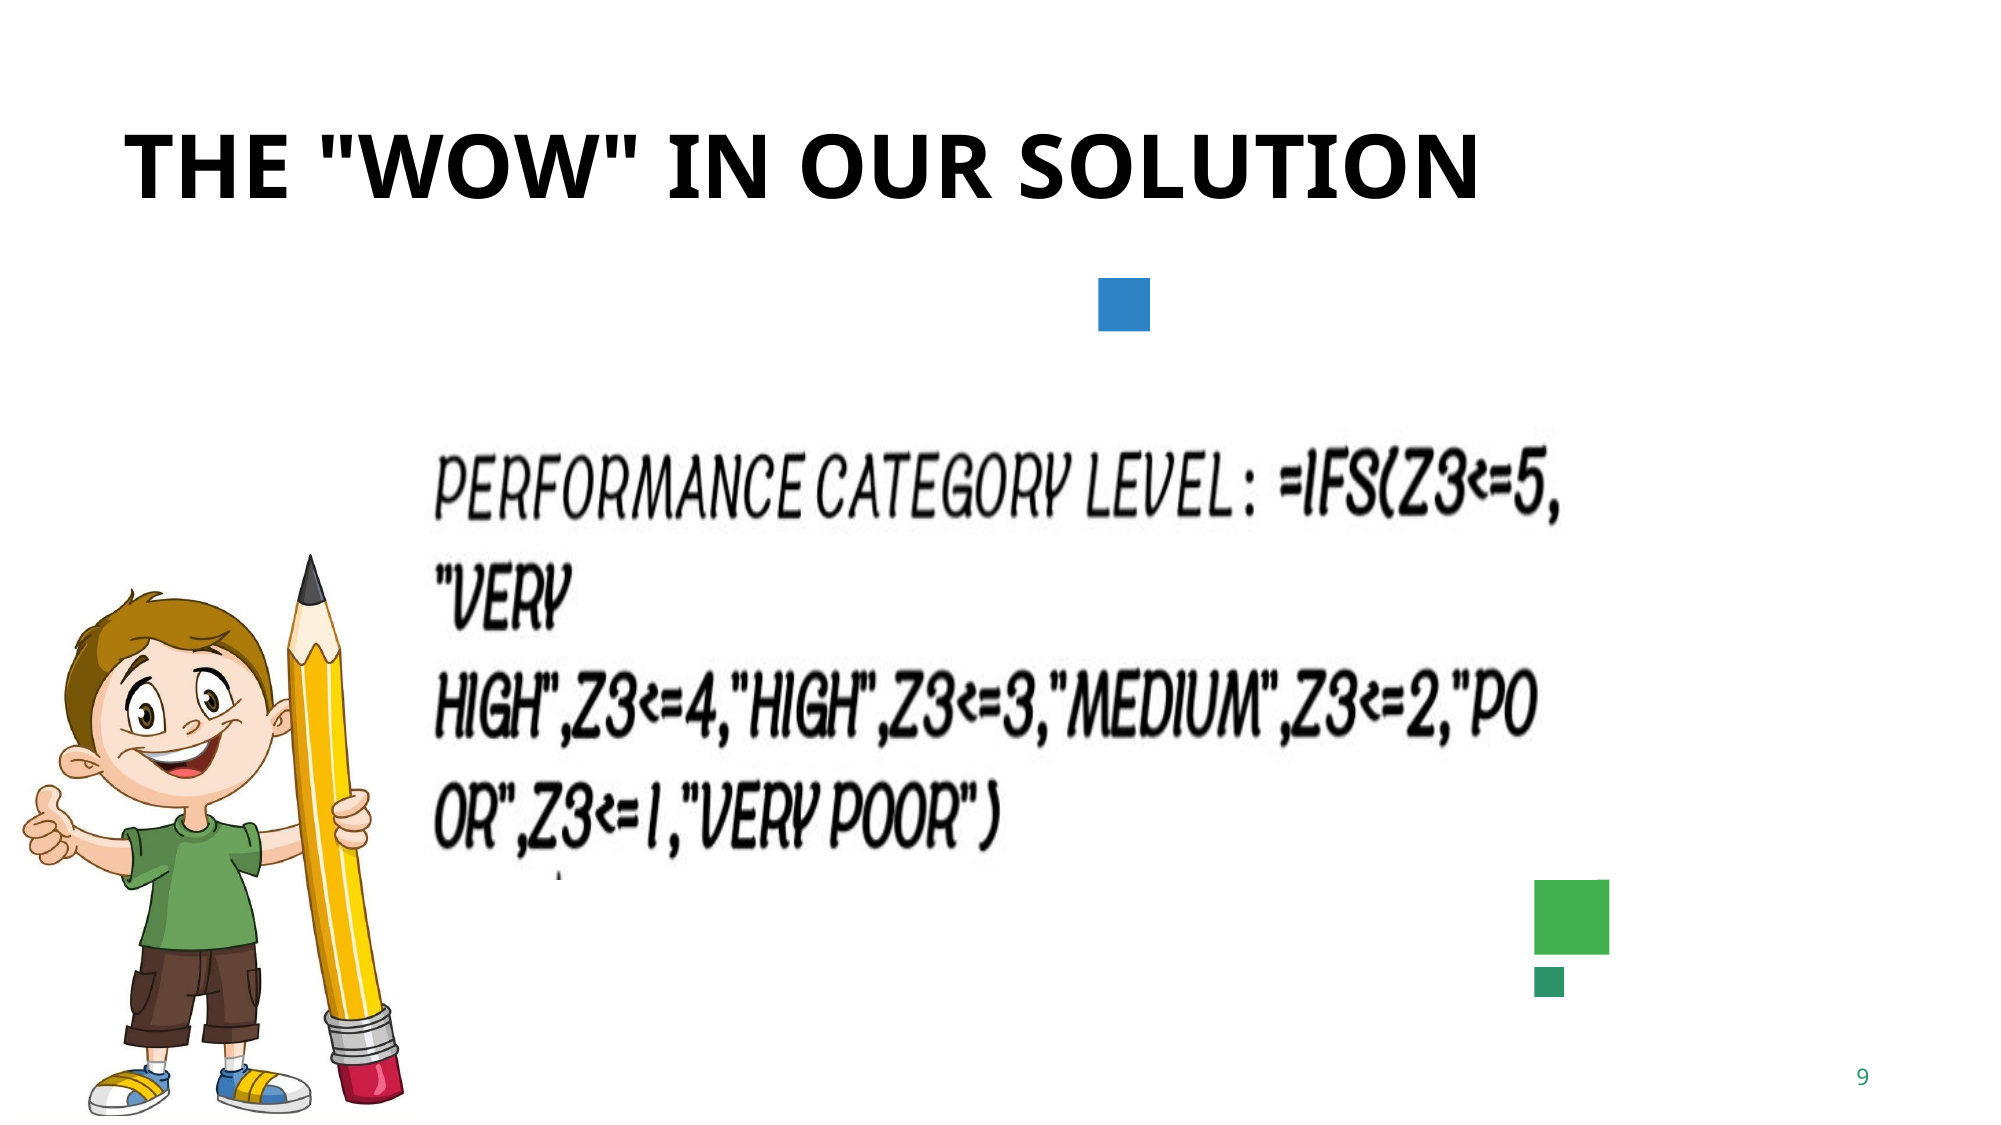

# THE "WOW" IN OUR SOLUTION
3/21/2024 Annual Review